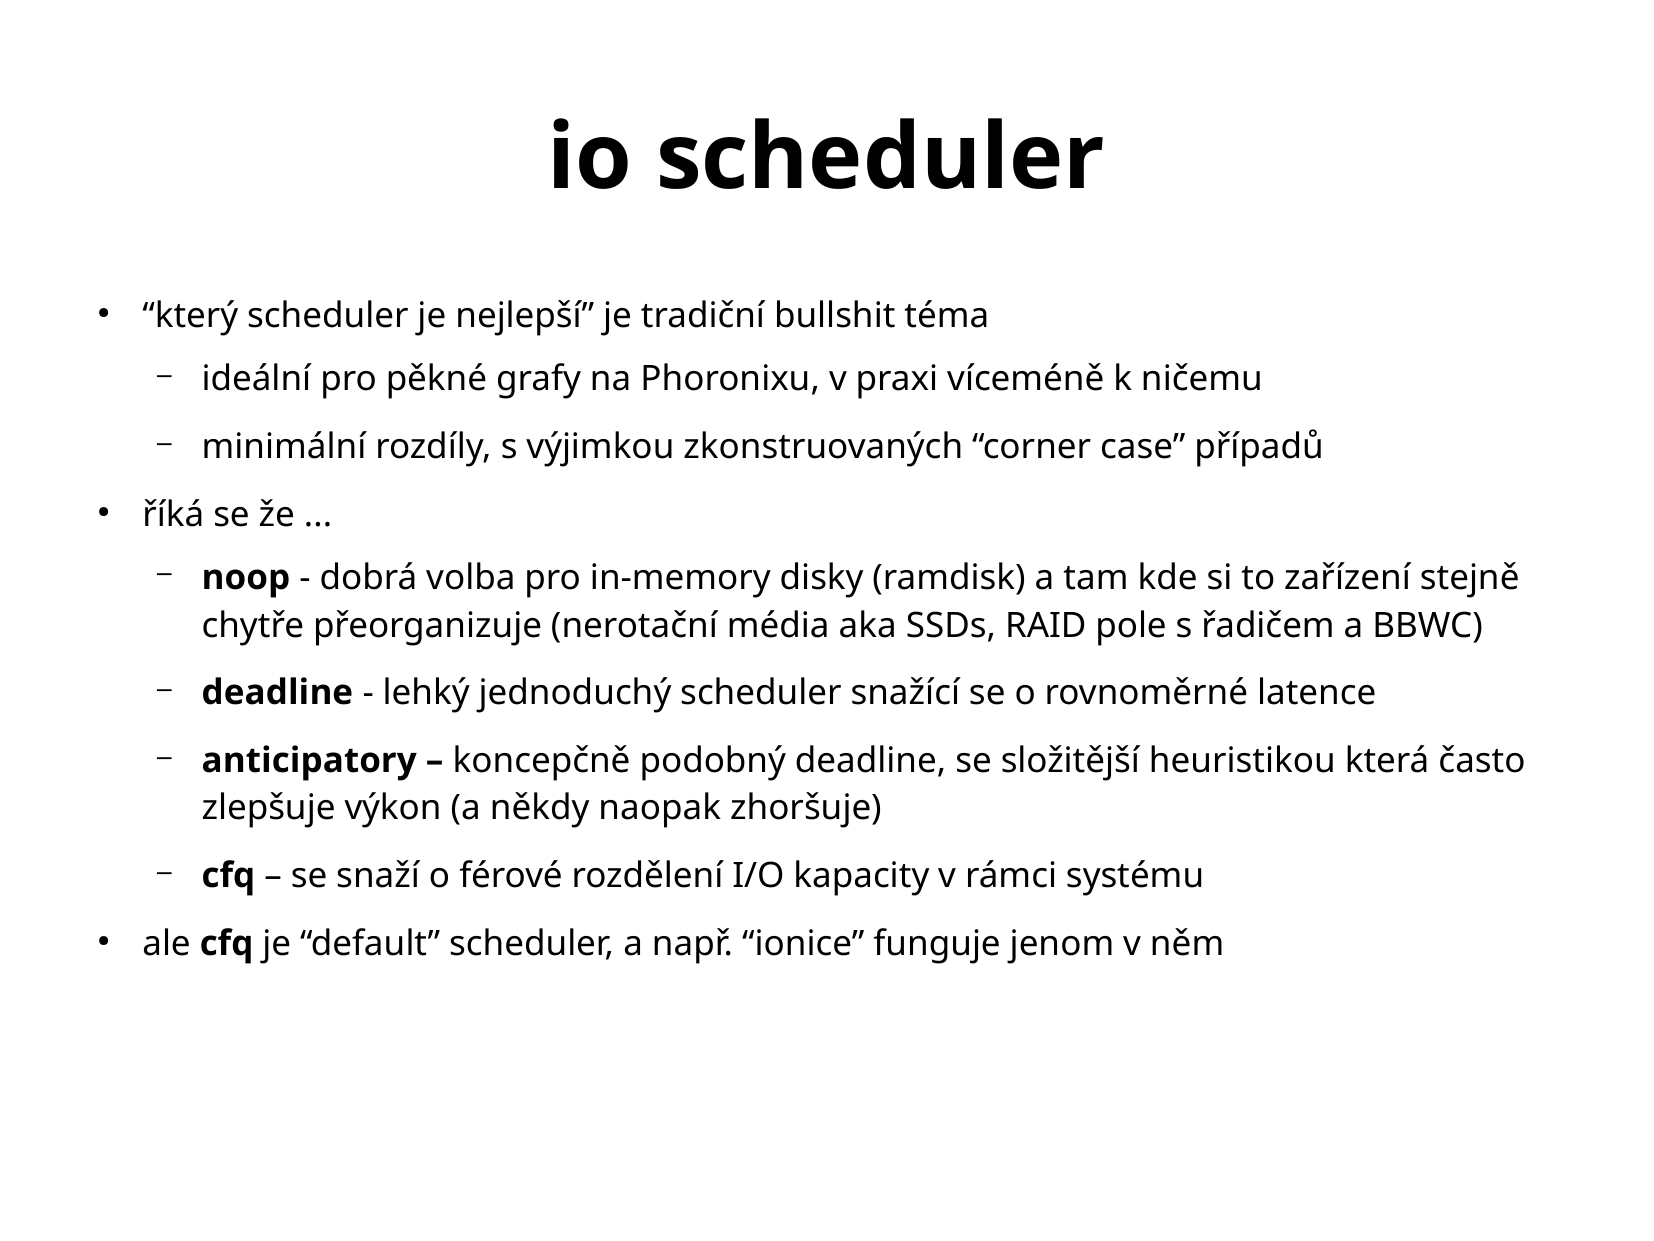

# io scheduler
“který scheduler je nejlepší” je tradiční bullshit téma
ideální pro pěkné grafy na Phoronixu, v praxi víceméně k ničemu
minimální rozdíly, s výjimkou zkonstruovaných “corner case” případů
říká se že ...
noop - dobrá volba pro in-memory disky (ramdisk) a tam kde si to zařízení stejně chytře přeorganizuje (nerotační média aka SSDs, RAID pole s řadičem a BBWC)
deadline - lehký jednoduchý scheduler snažící se o rovnoměrné latence
anticipatory – koncepčně podobný deadline, se složitější heuristikou která často zlepšuje výkon (a někdy naopak zhoršuje)
cfq – se snaží o férové rozdělení I/O kapacity v rámci systému
ale cfq je “default” scheduler, a např. “ionice” funguje jenom v něm